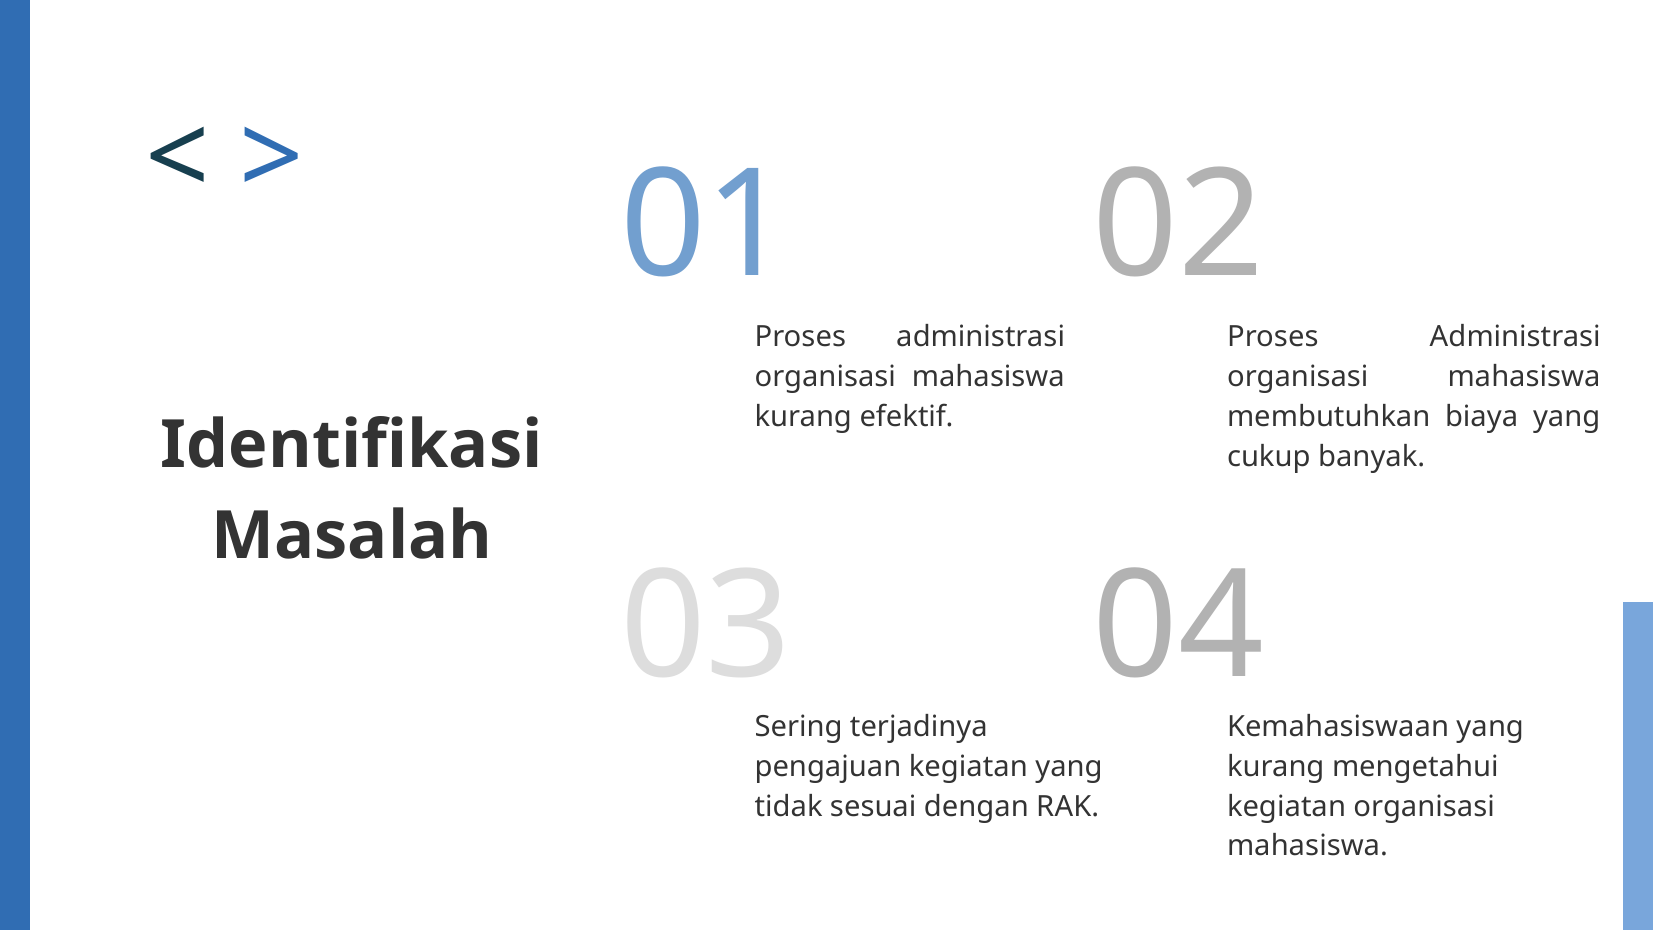

< >
01
02
Identifikasi Masalah
 Four
Proses administrasi organisasi mahasiswa kurang efektif.
 Two article
Proses Administrasi organisasi mahasiswa membutuhkan biaya yang cukup banyak.
# 03
04
 Three article
Sering terjadinya pengajuan kegiatan yang tidak sesuai dengan RAK.
 Four article
Kemahasiswaan yang kurang mengetahui kegiatan organisasi mahasiswa.